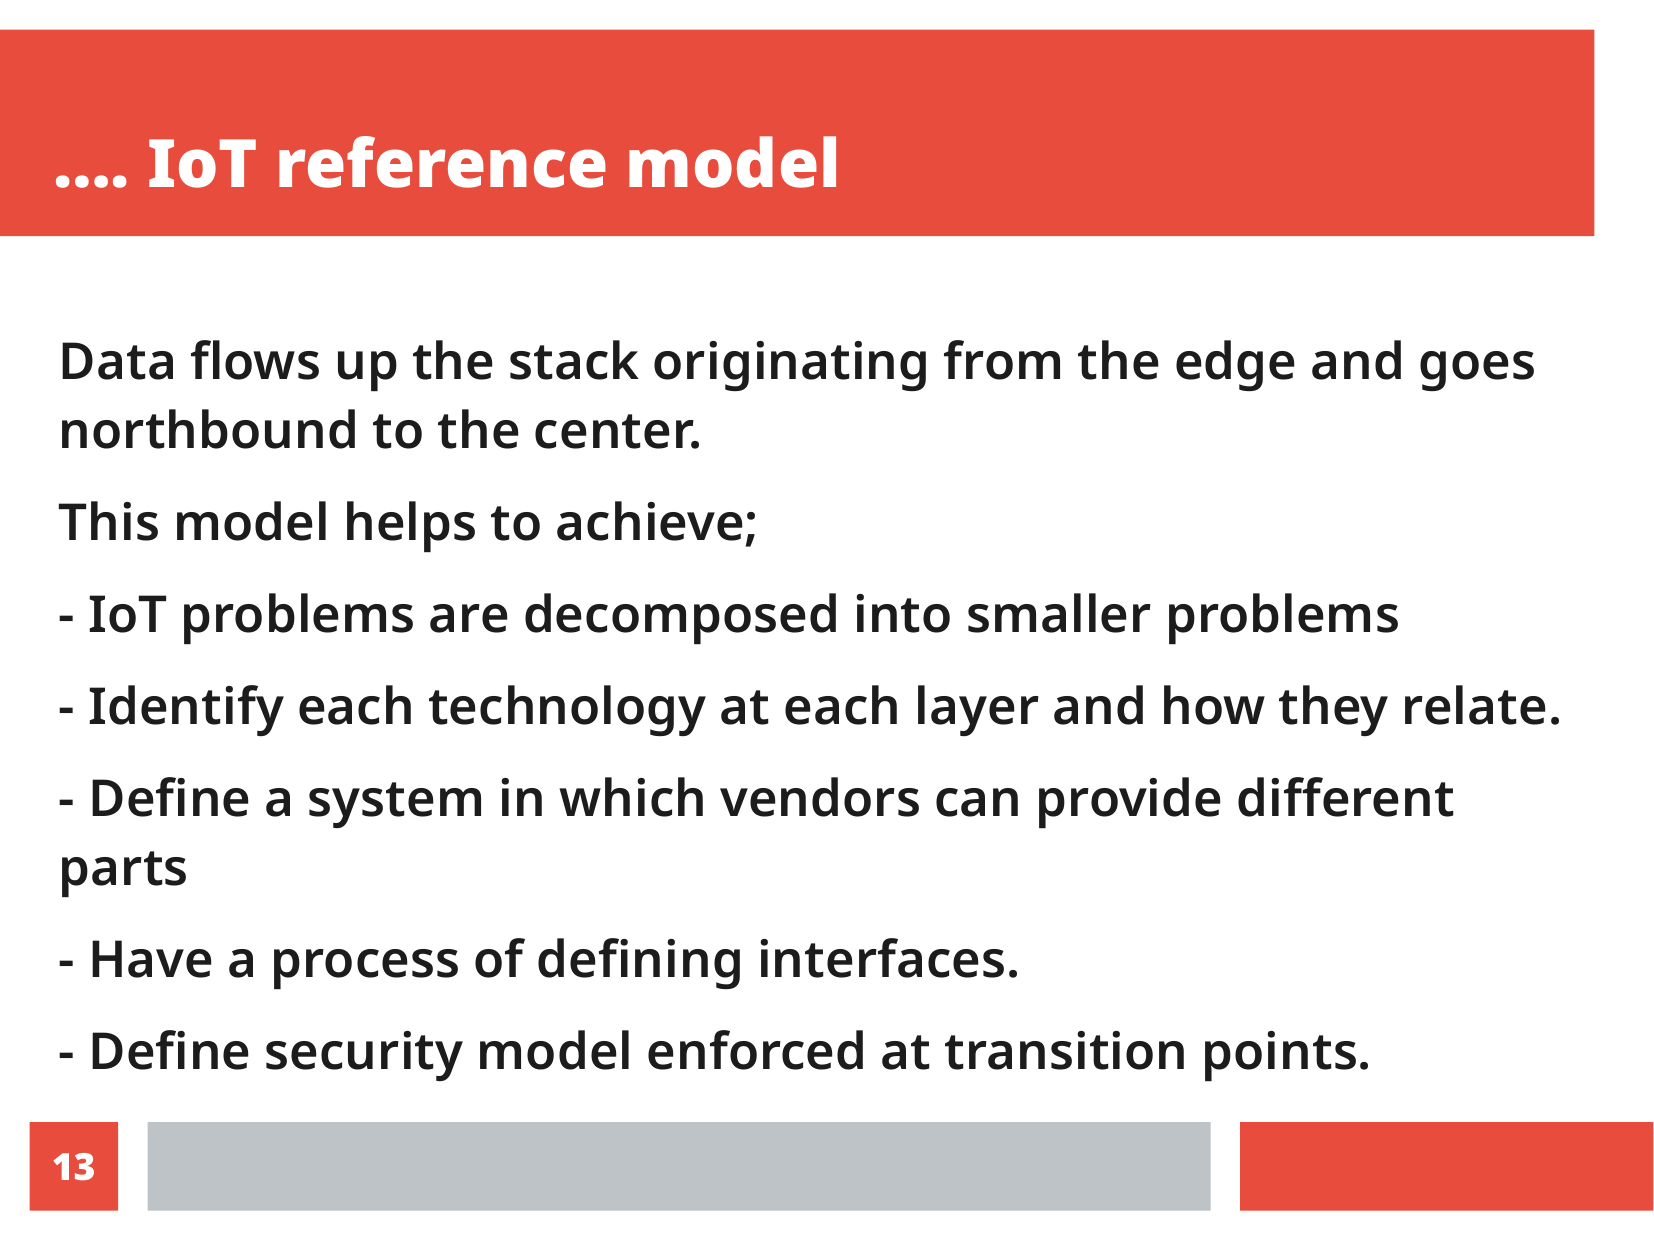

# …. IoT reference model
Data flows up the stack originating from the edge and goes northbound to the center.
This model helps to achieve;
- IoT problems are decomposed into smaller problems
- Identify each technology at each layer and how they relate.
- Define a system in which vendors can provide different parts
- Have a process of defining interfaces.
- Define security model enforced at transition points.
13